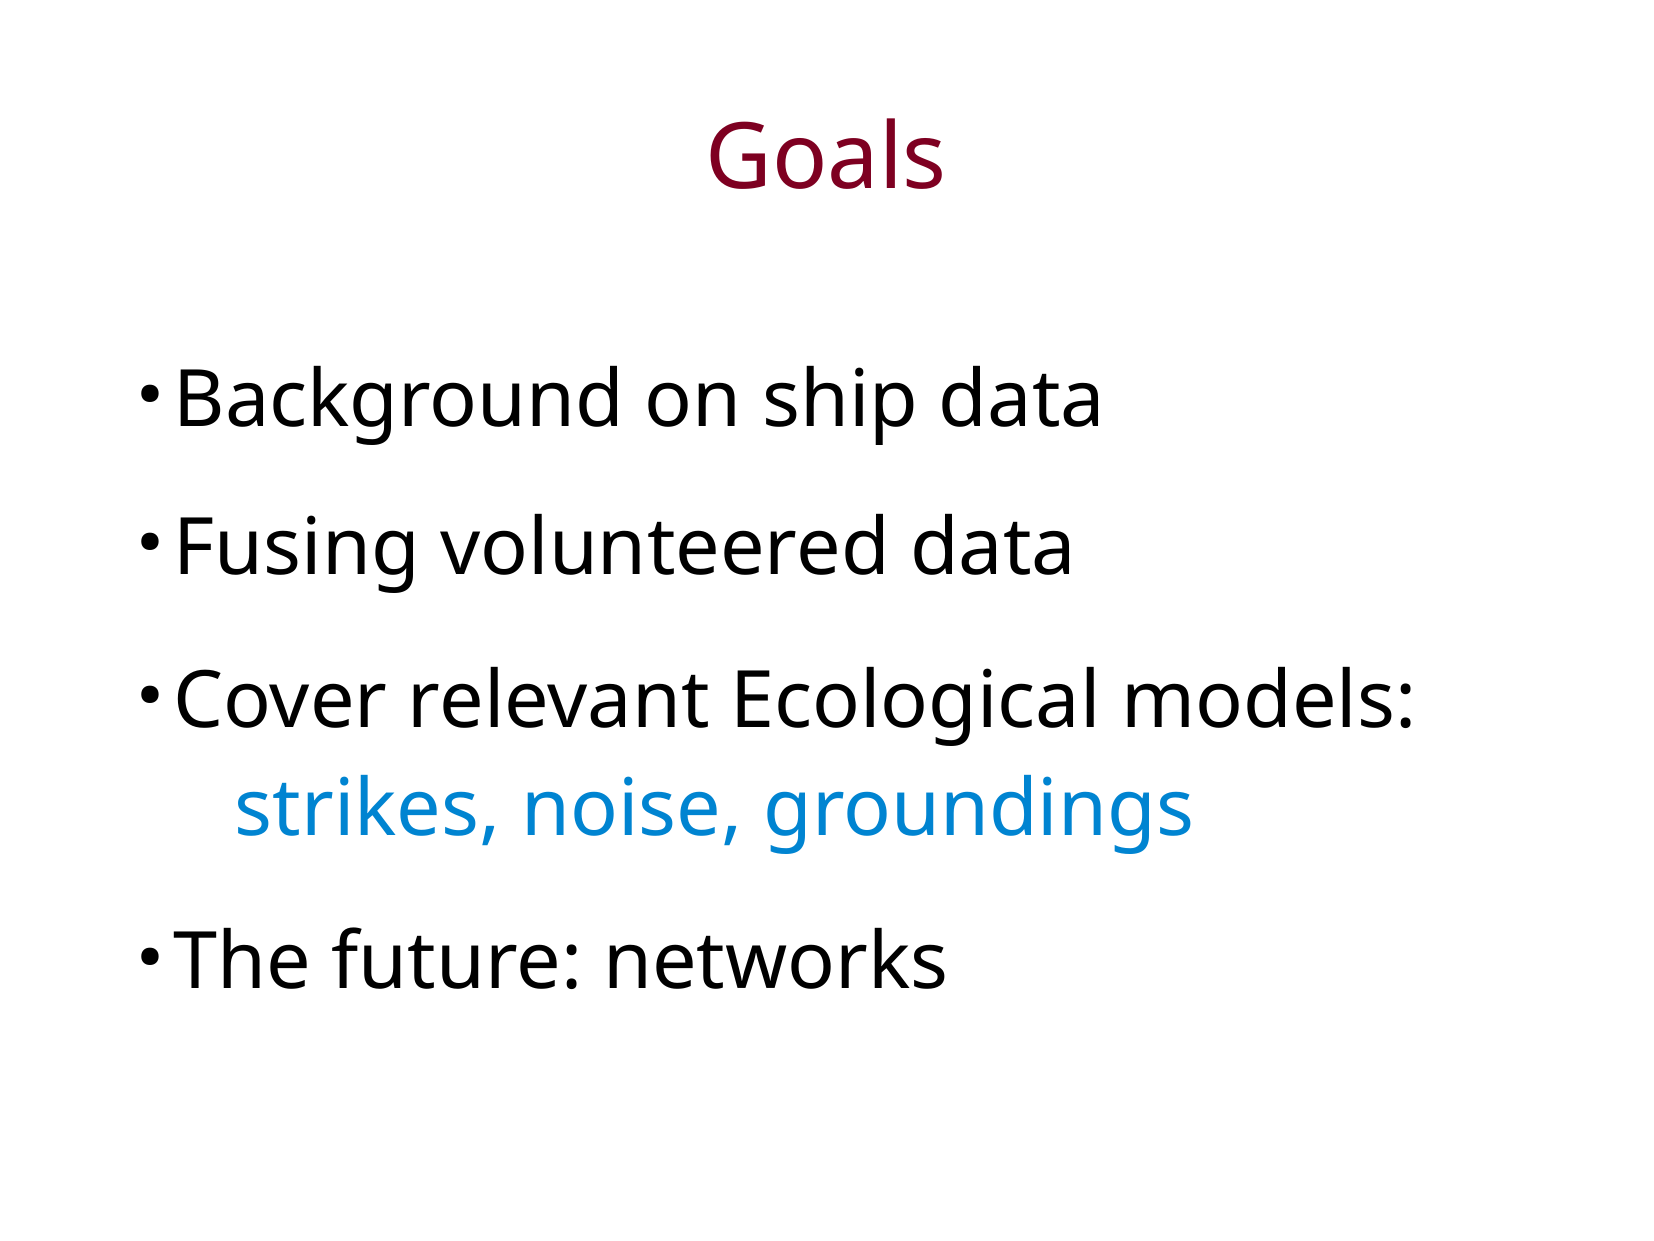

# Goals
Background on ship data
Fusing volunteered data
Cover relevant Ecological models:
 strikes, noise, groundings
The future: networks